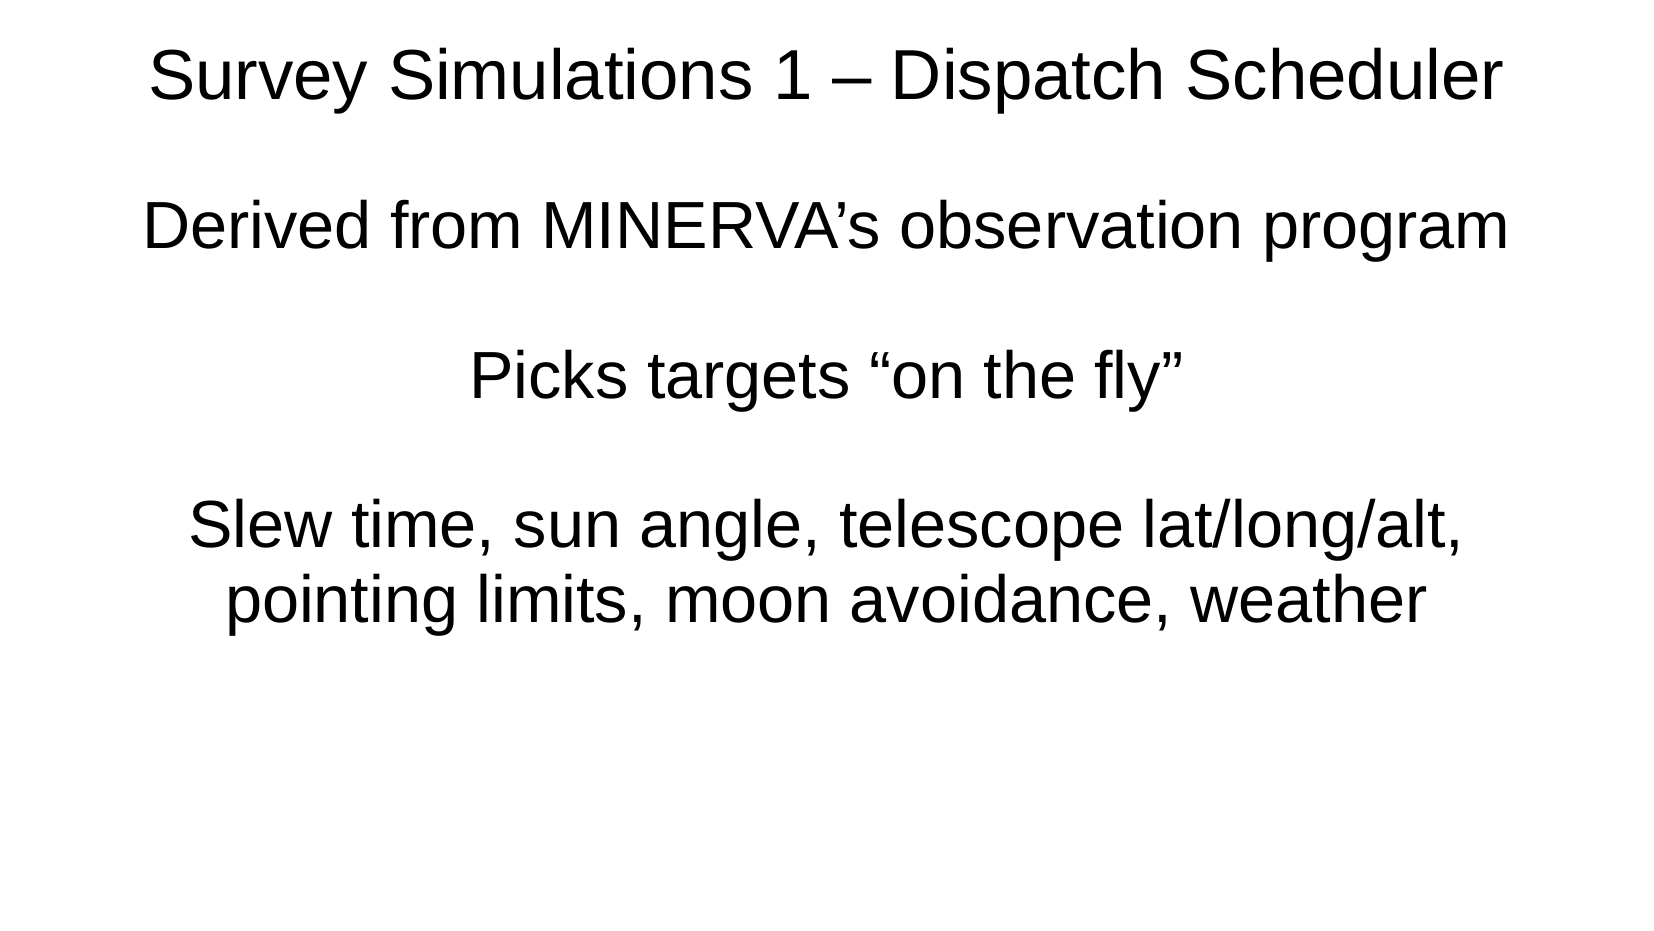

# Survey Simulations 1 – Dispatch Scheduler
Derived from MINERVA’s observation program
Picks targets “on the fly”
Slew time, sun angle, telescope lat/long/alt, pointing limits, moon avoidance, weather